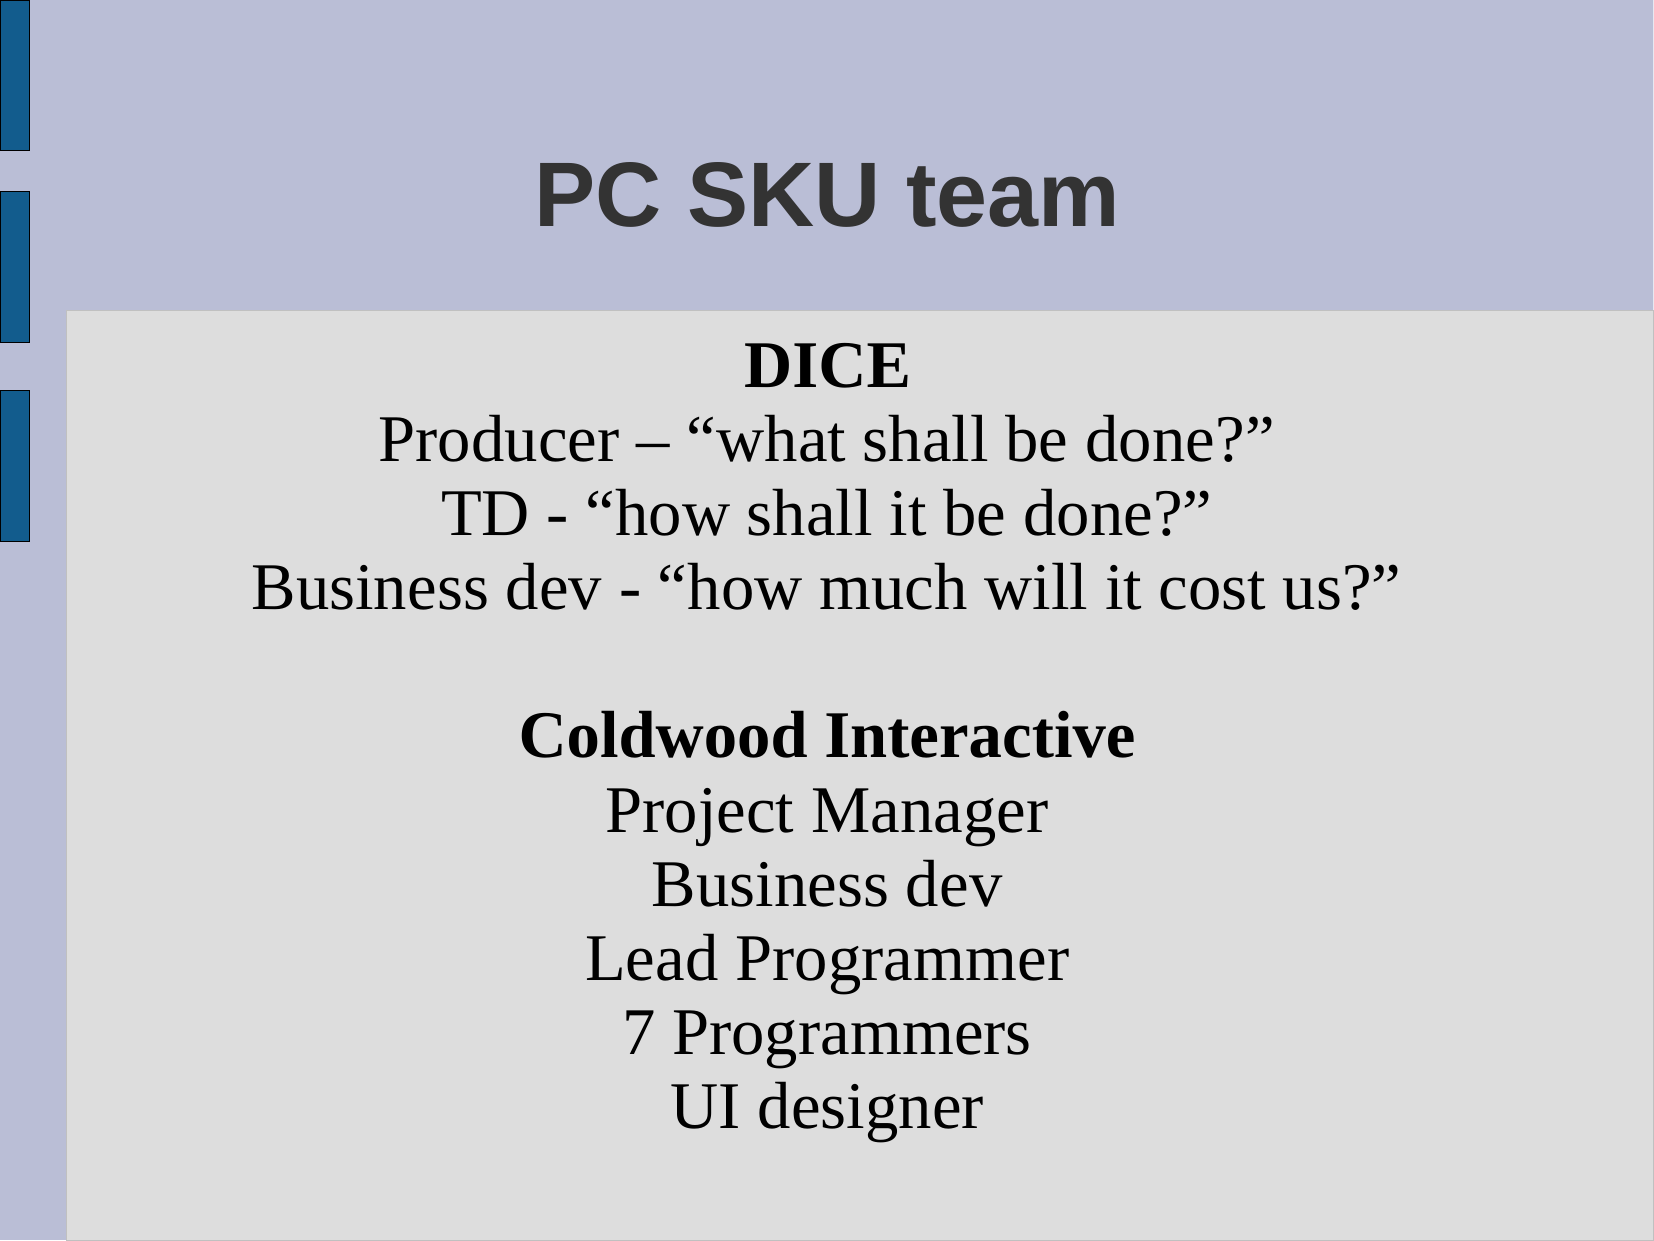

# PC SKU team
DICE
Producer – “what shall be done?”
TD - “how shall it be done?”
Business dev - “how much will it cost us?”
Coldwood Interactive
Project Manager
Business dev
Lead Programmer
7 Programmers
UI designer